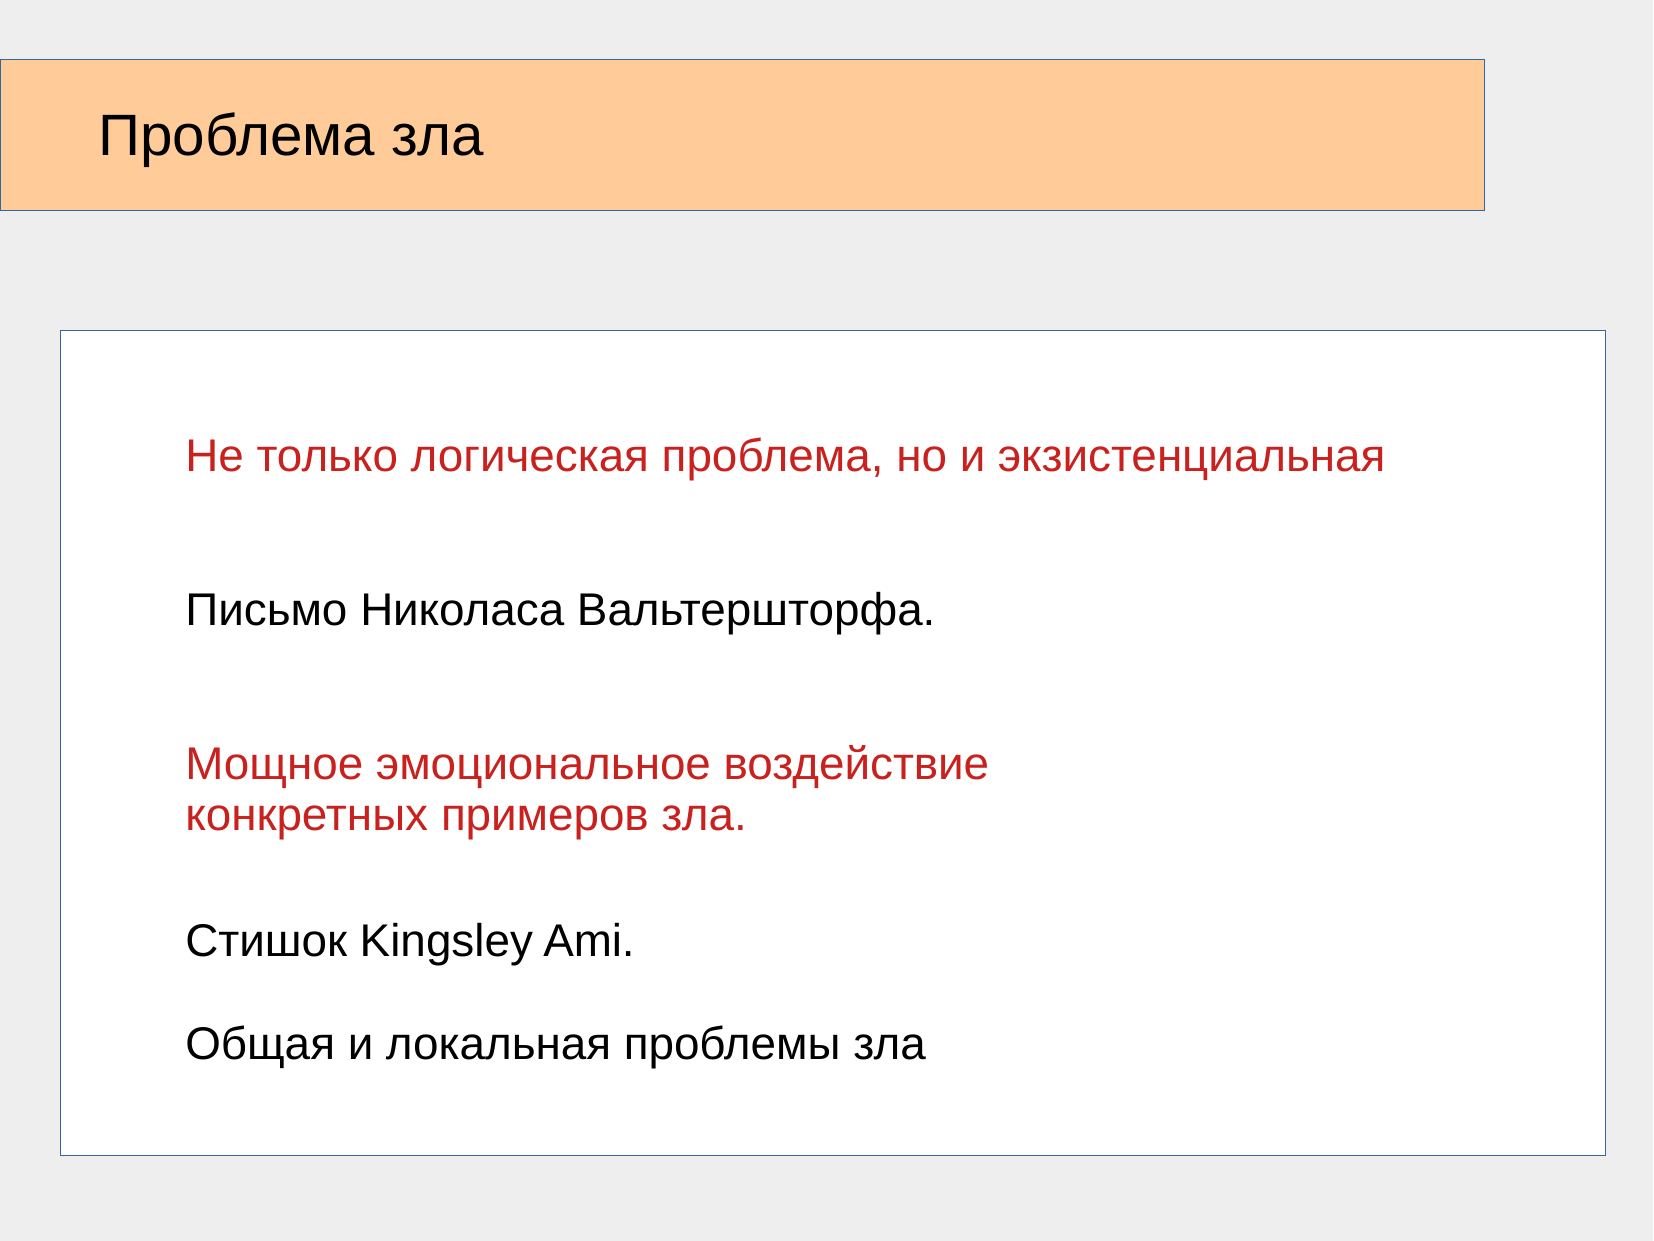

Проблема зла
# Не только логическая проблема, но и экзистенциальная
Письмо Николаса Вальтершторфа.
Мощное эмоциональное воздействие
конкретных примеров зла.
Стишок Kingsley Ami.
Общая и локальная проблемы зла